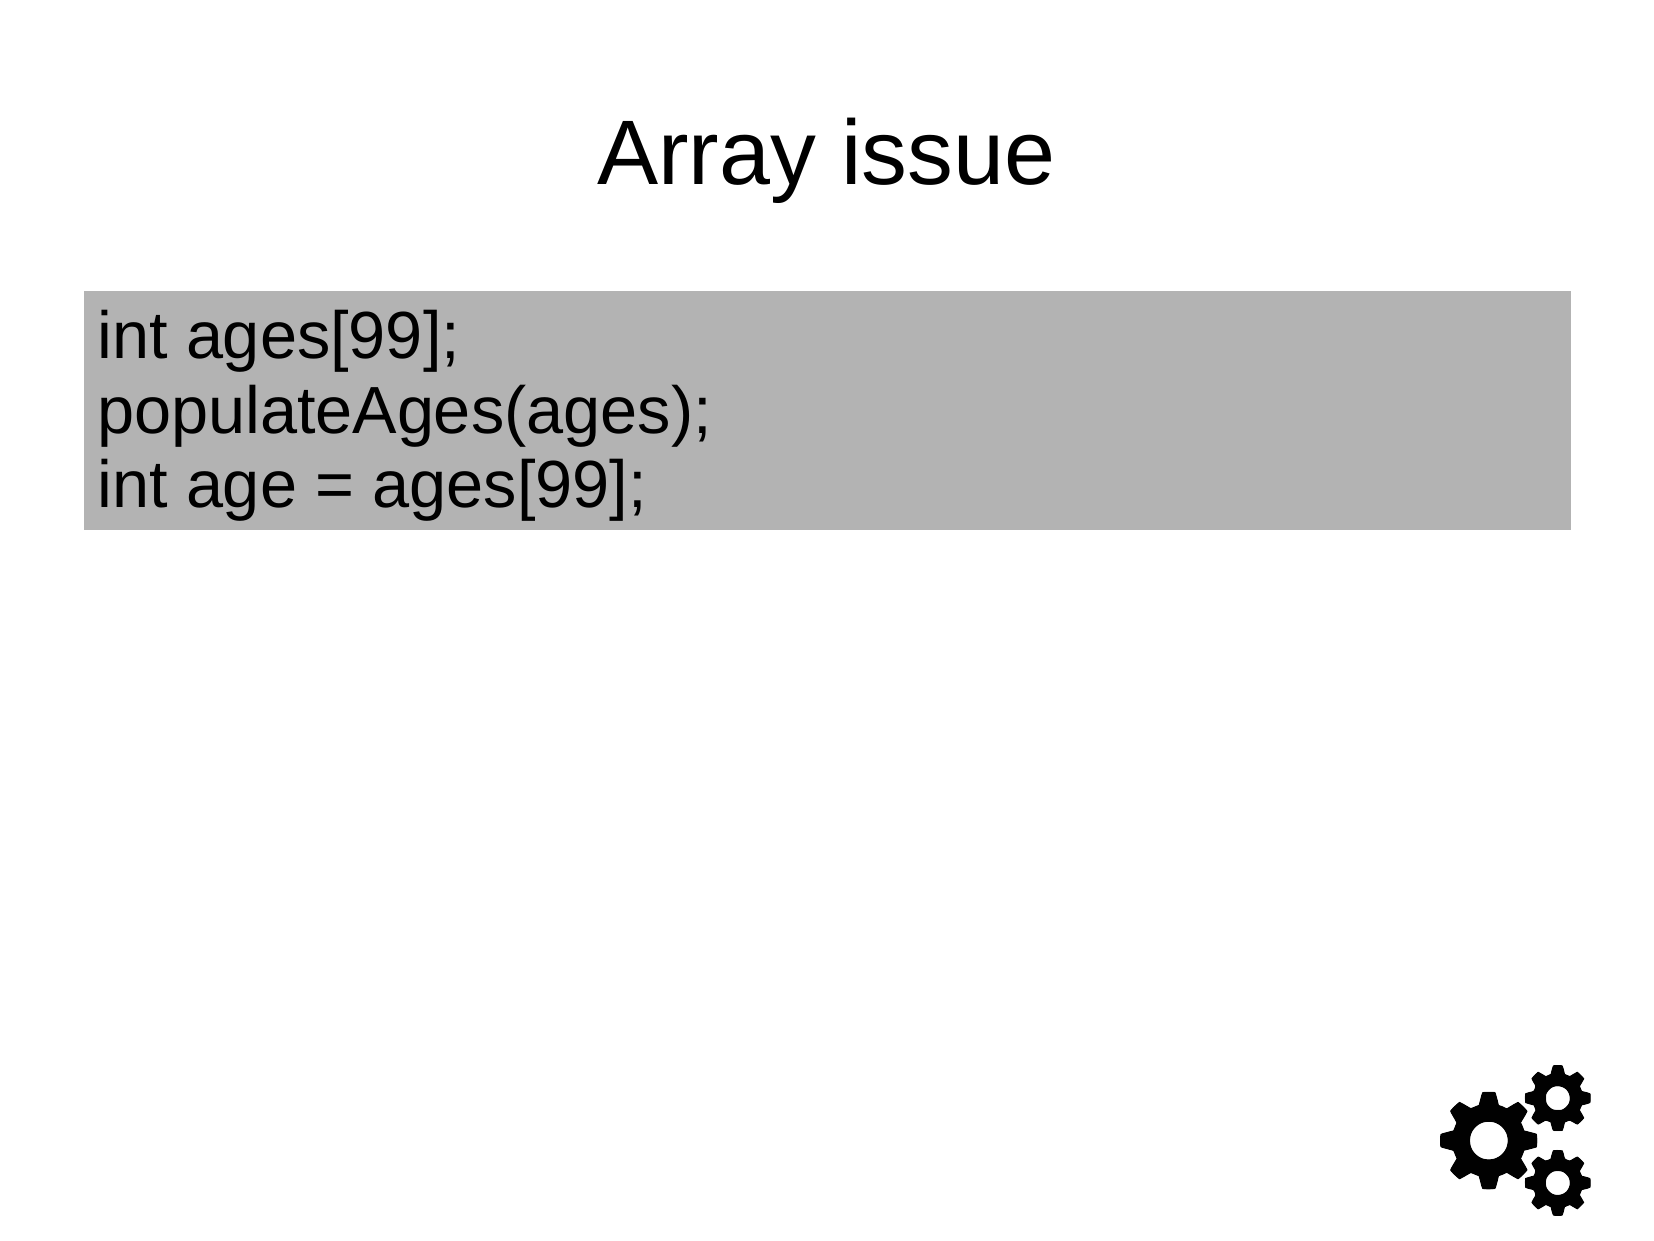

# Array issue
| int ages[99]; populateAges(ages); int age = ages[99]; |
| --- |